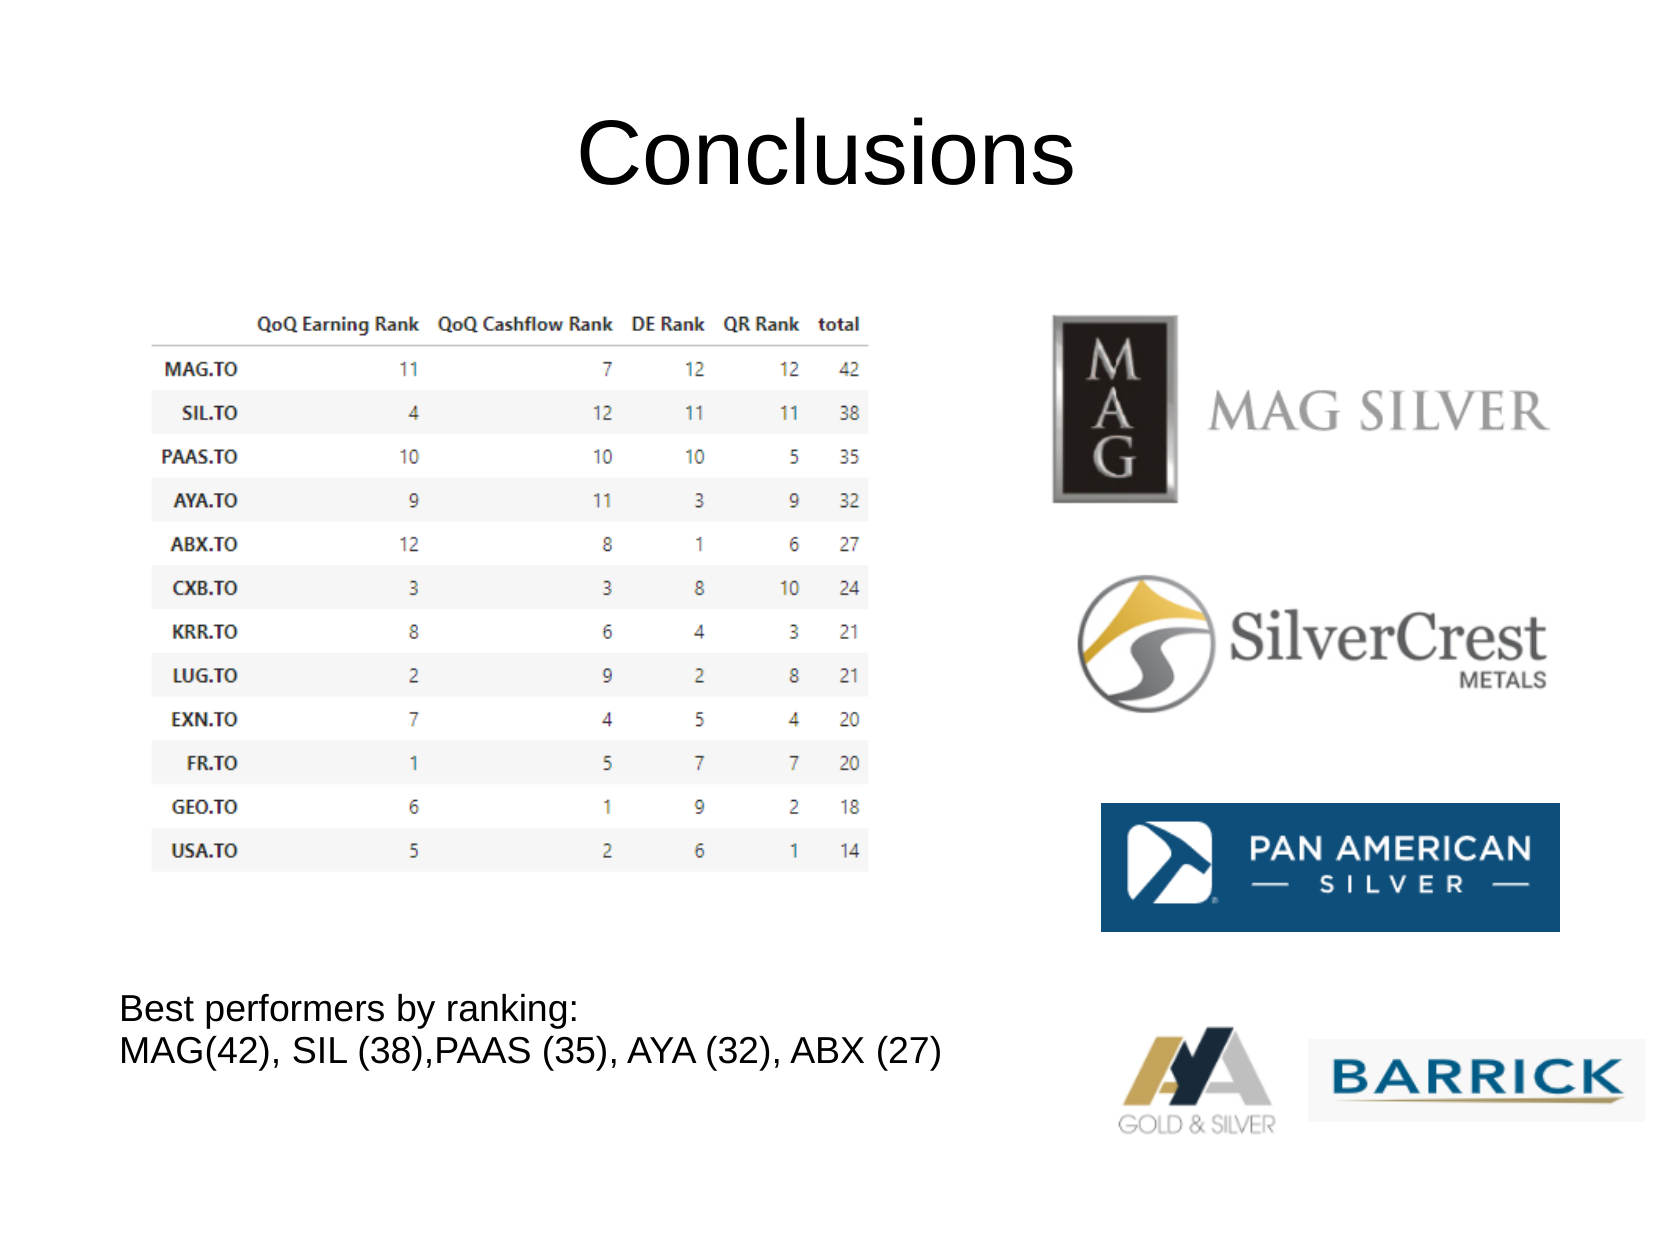

# Conclusions
Best performers by ranking:
MAG(42), SIL (38),PAAS (35), AYA (32), ABX (27)